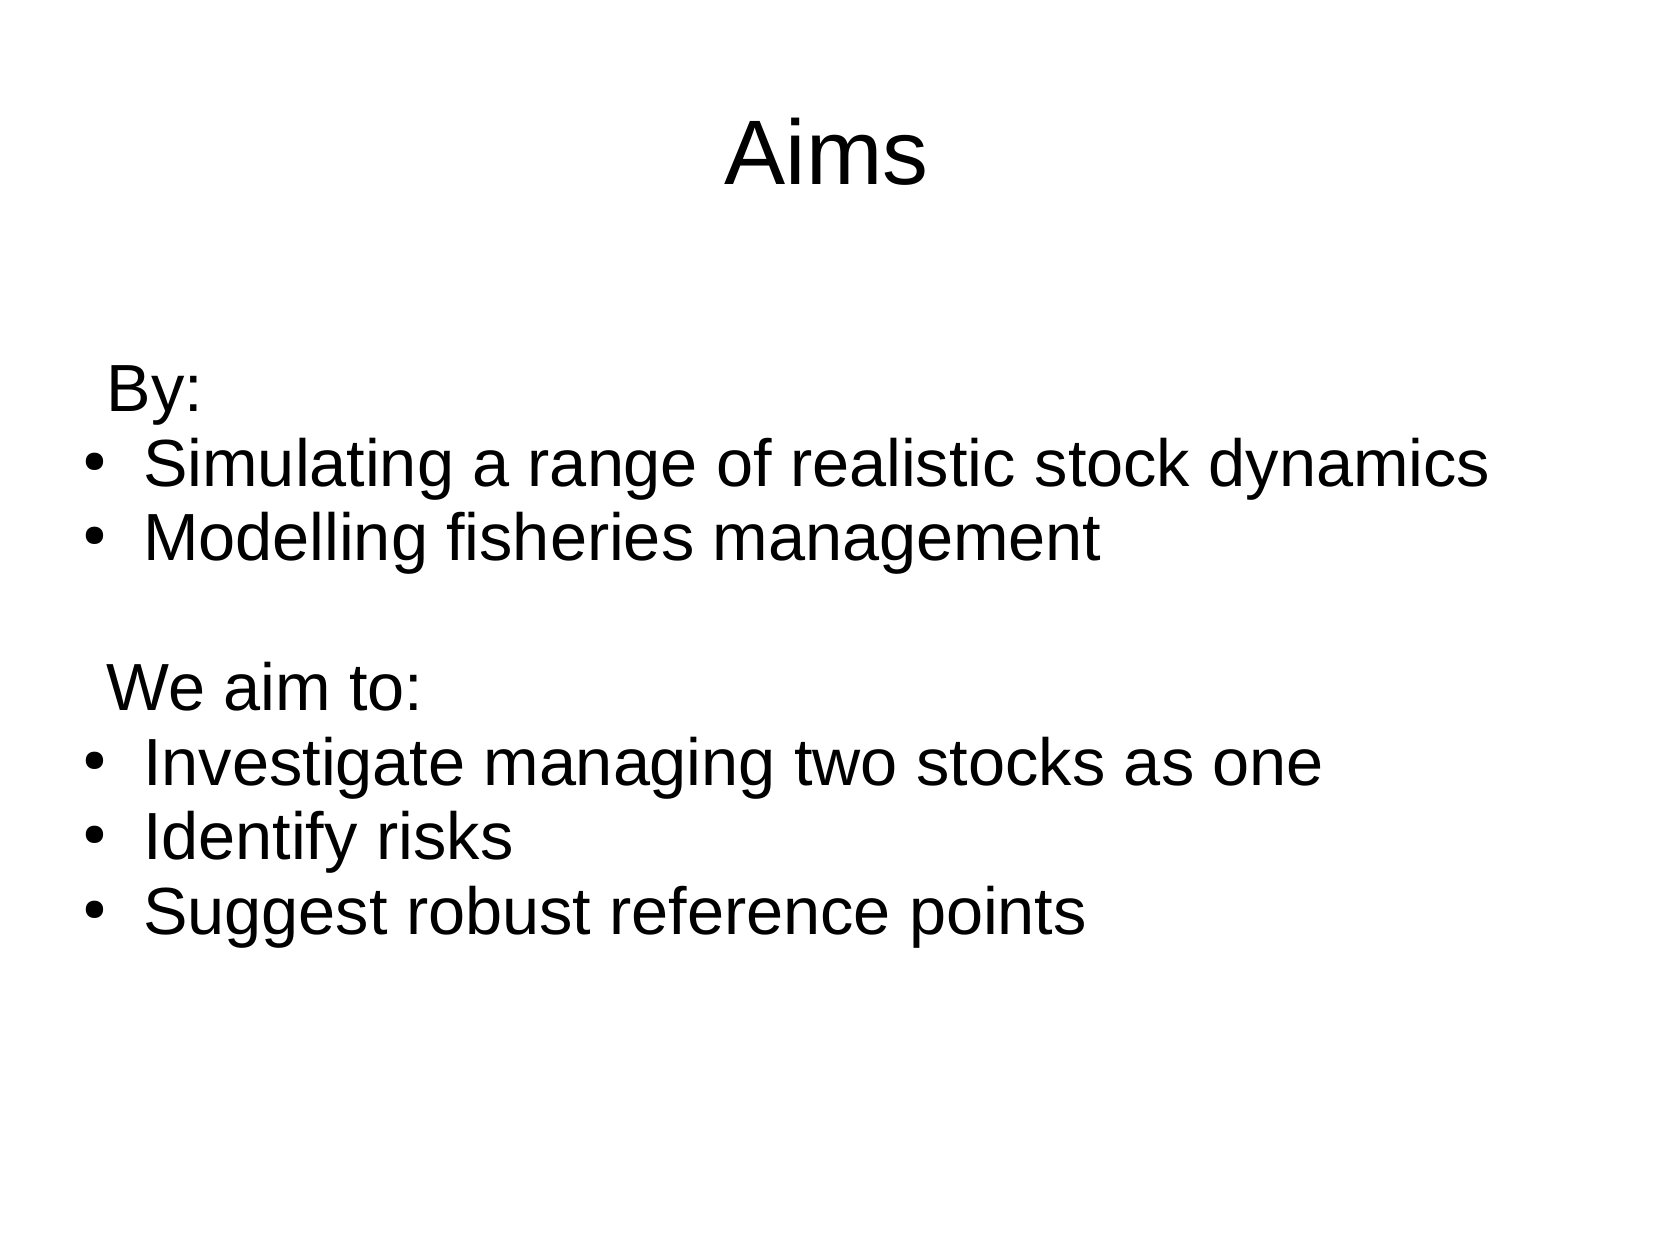

# Aims
By:
 Simulating a range of realistic stock dynamics
 Modelling fisheries management
We aim to:
 Investigate managing two stocks as one
 Identify risks
 Suggest robust reference points